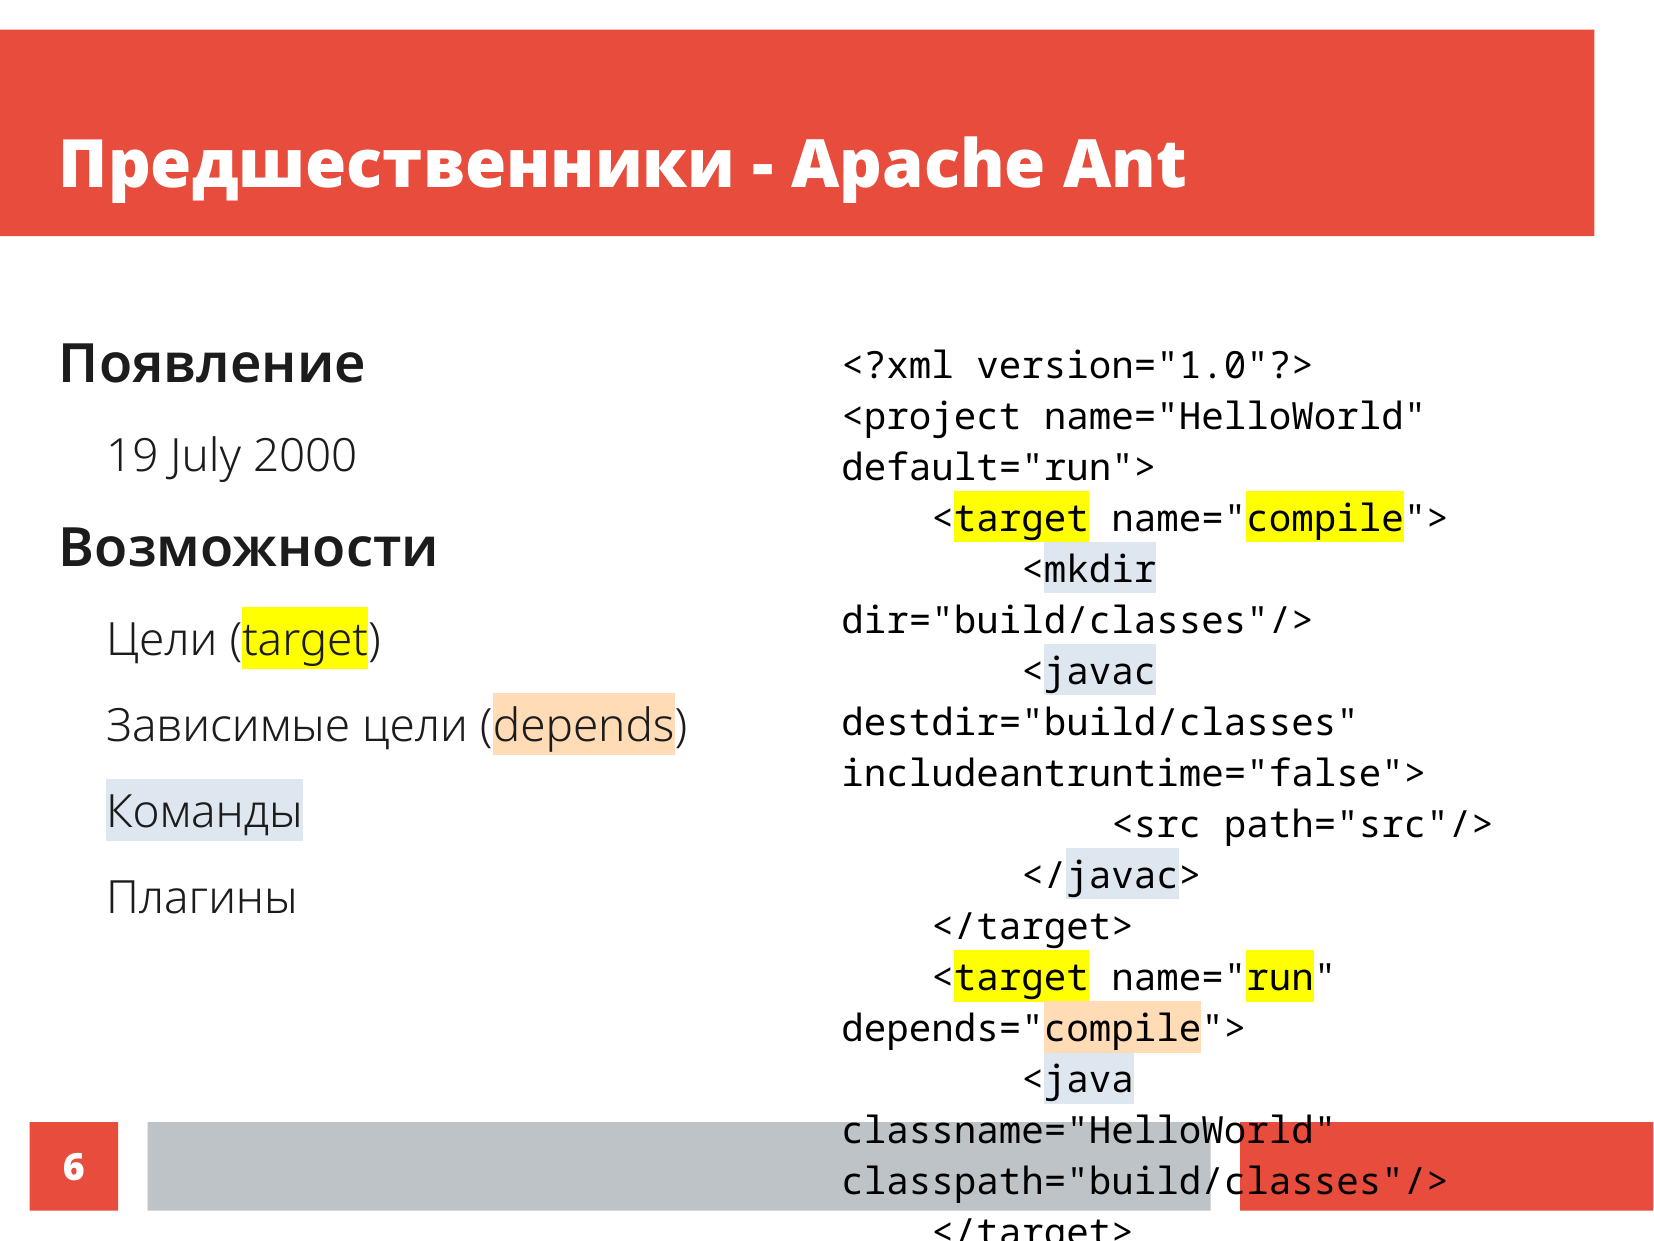

# Предшественники - Apache Ant
Появление
19 July 2000
Возможности
Цели (target)
Зависимые цели (depends)
Команды
Плагины
<?xml version="1.0"?>
<project name="HelloWorld" default="run">
 <target name="compile">
 <mkdir dir="build/classes"/>
 <javac destdir="build/classes" includeantruntime="false">
 <src path="src"/>
 </javac>
 </target>
 <target name="run" depends="compile">
 <java classname="HelloWorld" classpath="build/classes"/>
 </target>
 <target name="clean">
 <delete dir="build"/>
 </target>
</project>
6